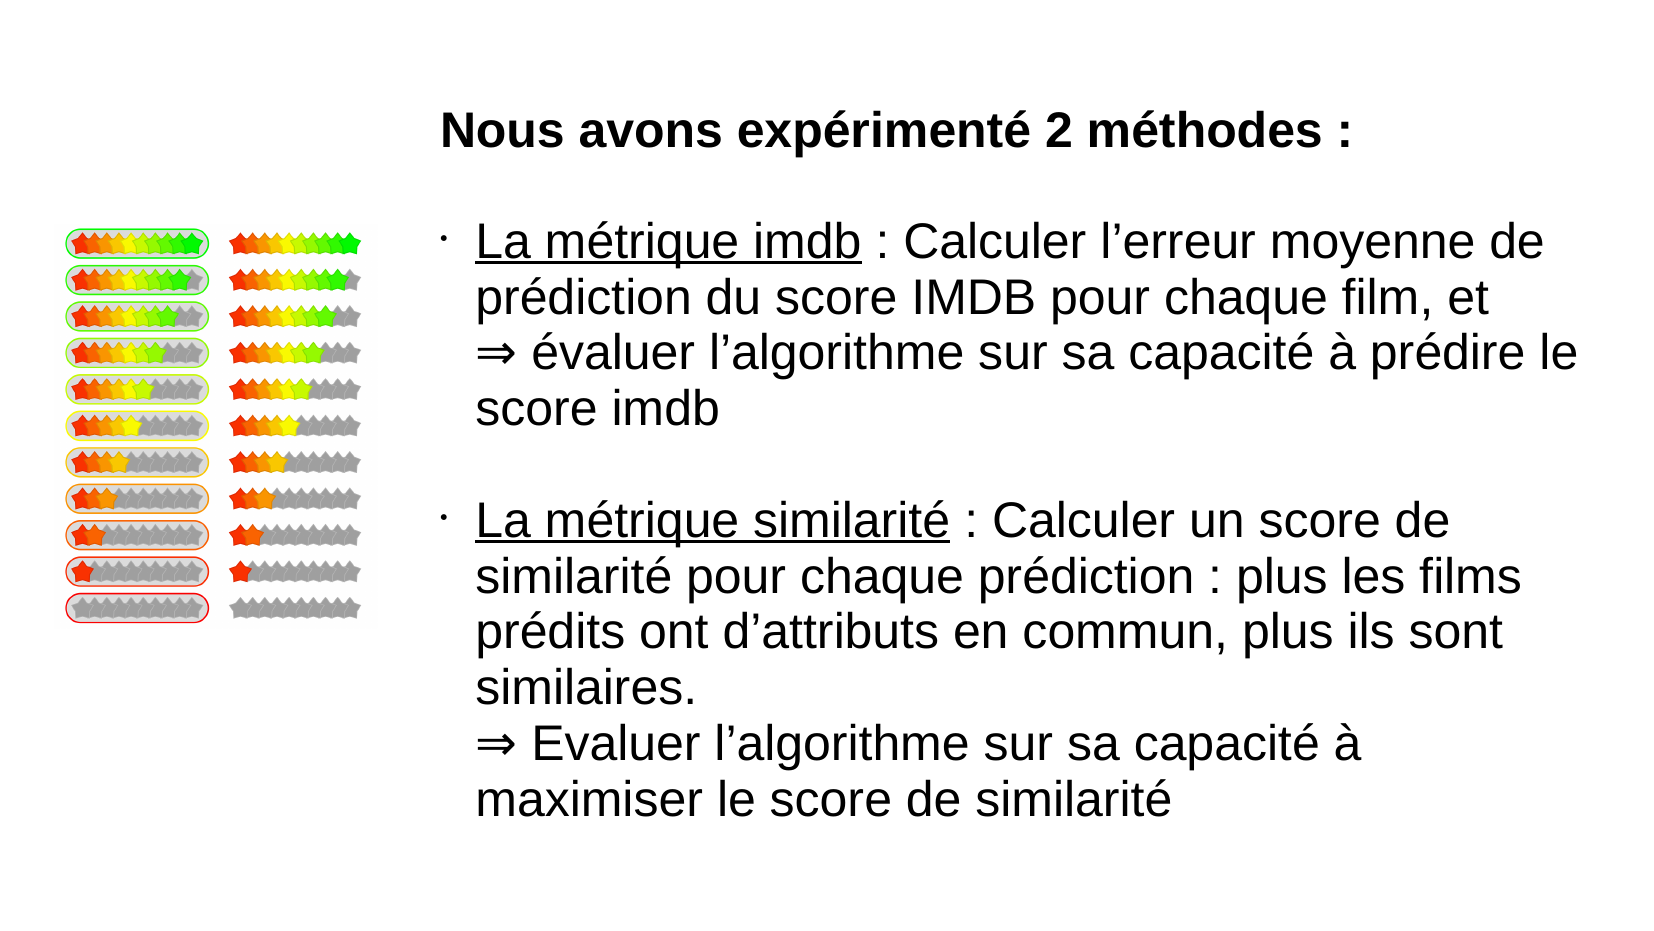

Nous avons expérimenté 2 méthodes :
La métrique imdb : Calculer l’erreur moyenne de prédiction du score IMDB pour chaque film, et
⇒ évaluer l’algorithme sur sa capacité à prédire le score imdb
La métrique similarité : Calculer un score de similarité pour chaque prédiction : plus les films prédits ont d’attributs en commun, plus ils sont similaires.
⇒ Evaluer l’algorithme sur sa capacité à maximiser le score de similarité